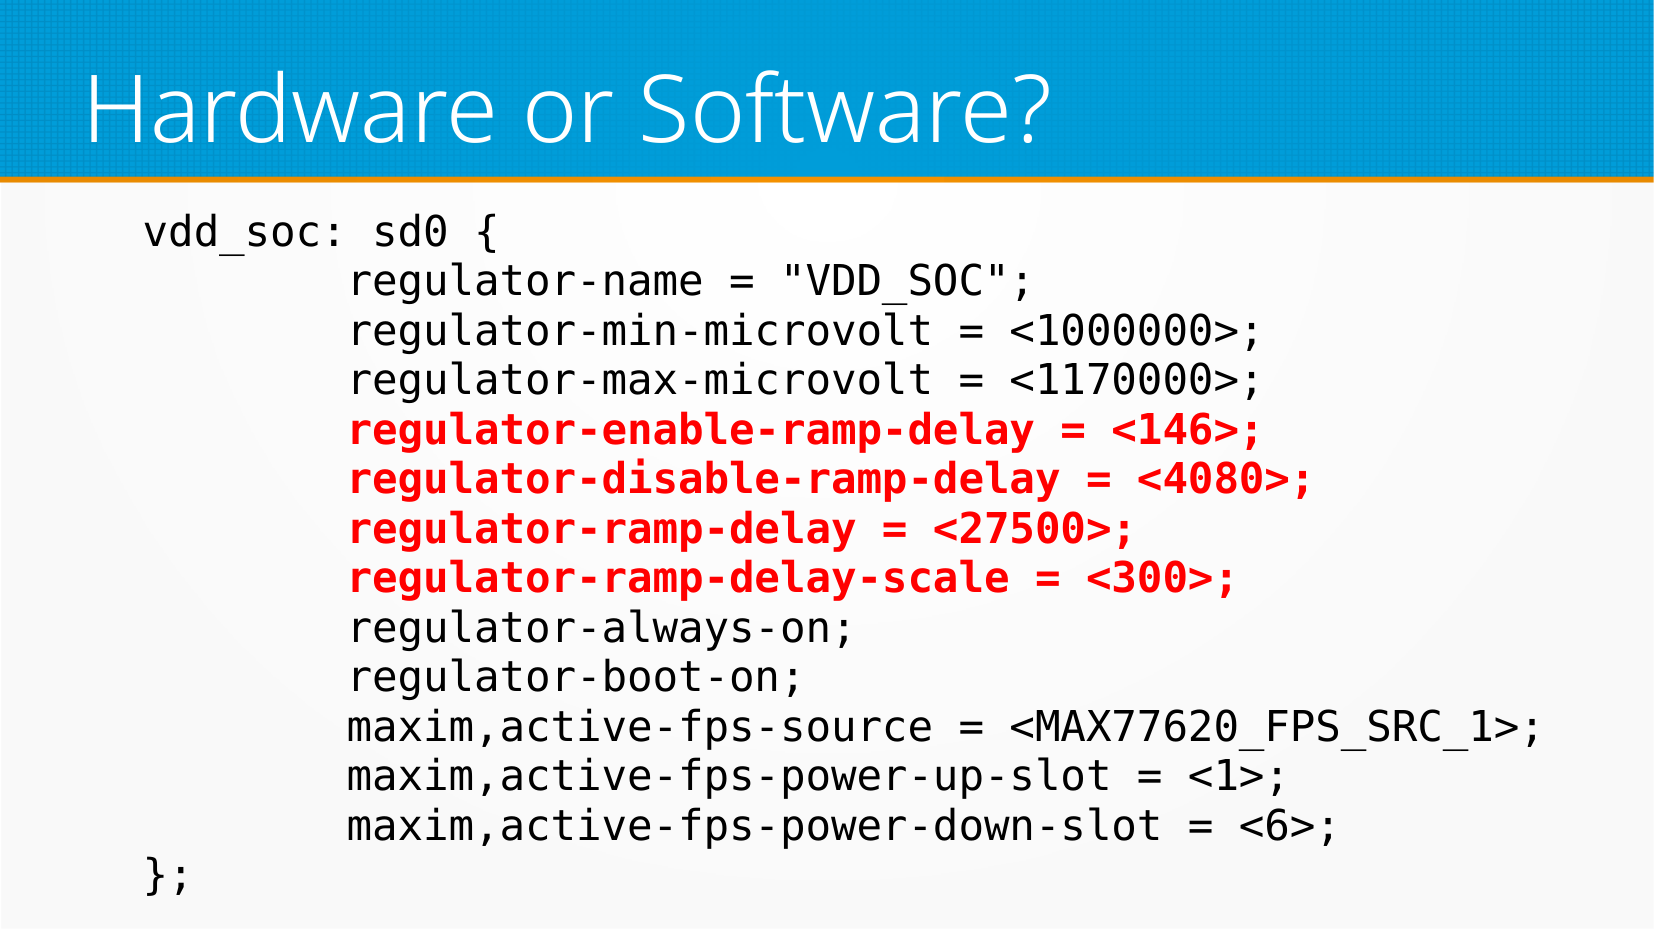

# Hardware or Software?
vdd_soc: sd0 {
        regulator-name = "VDD_SOC";
        regulator-min-microvolt = <1000000>;
        regulator-max-microvolt = <1170000>;
        regulator-enable-ramp-delay = <146>;
        regulator-disable-ramp-delay = <4080>;
        regulator-ramp-delay = <27500>;
        regulator-ramp-delay-scale = <300>;
        regulator-always-on;
        regulator-boot-on;
        maxim,active-fps-source = <MAX77620_FPS_SRC_1>;
        maxim,active-fps-power-up-slot = <1>;
        maxim,active-fps-power-down-slot = <6>;
};